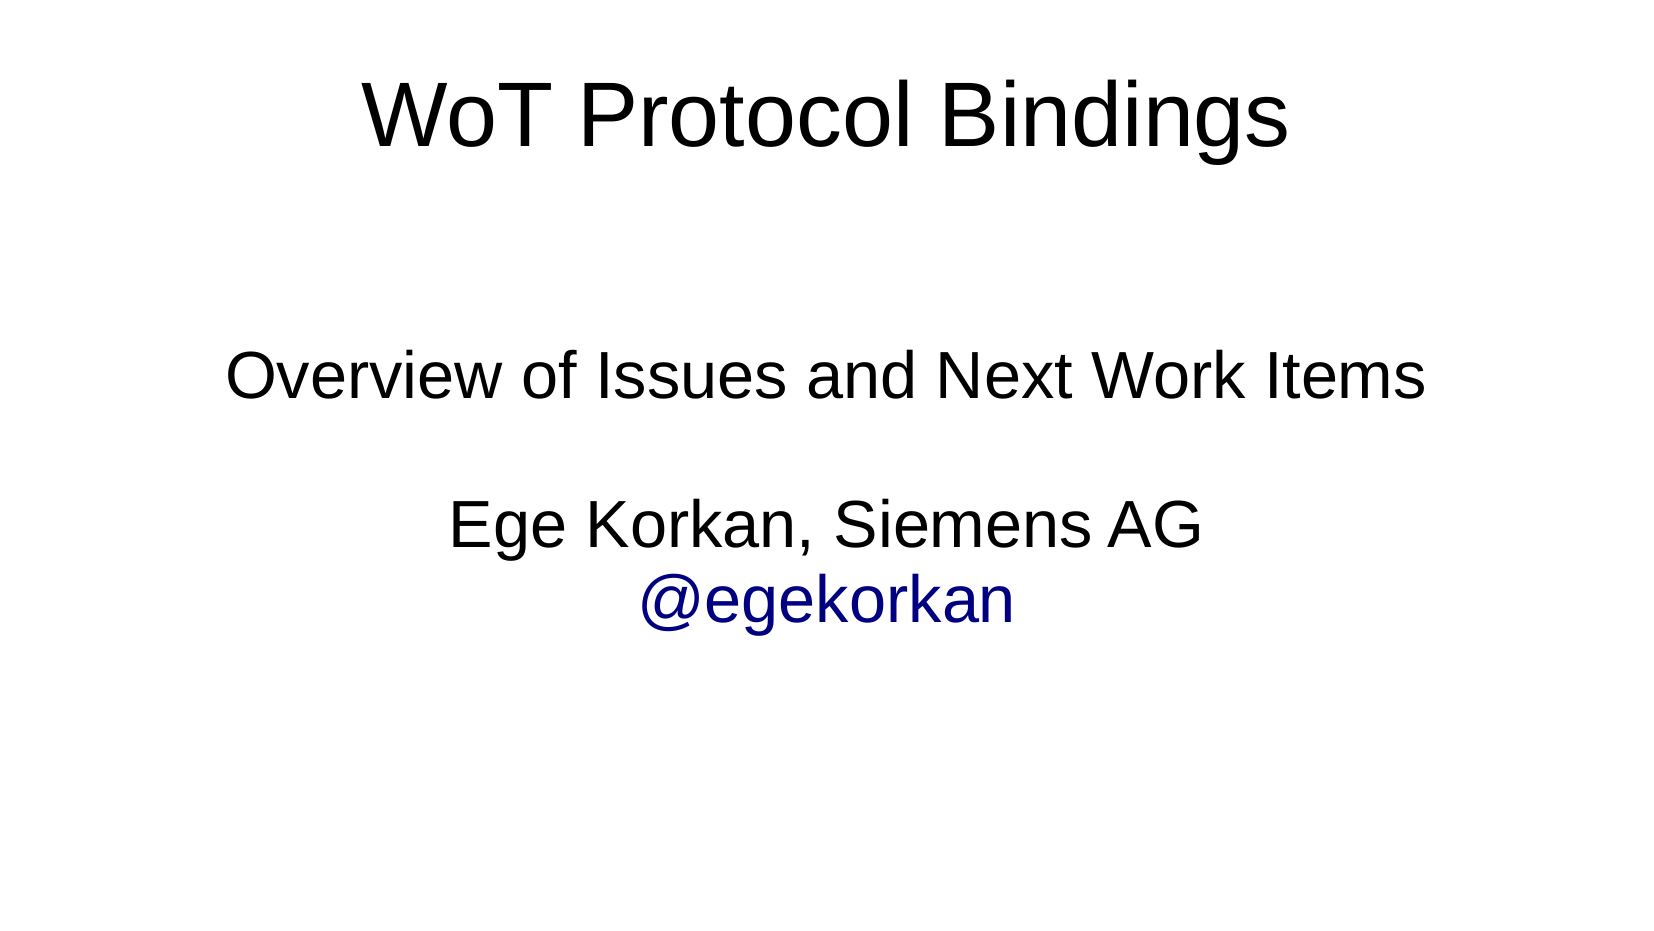

# WoT Protocol Bindings
Overview of Issues and Next Work Items
Ege Korkan, Siemens AG
@egekorkan